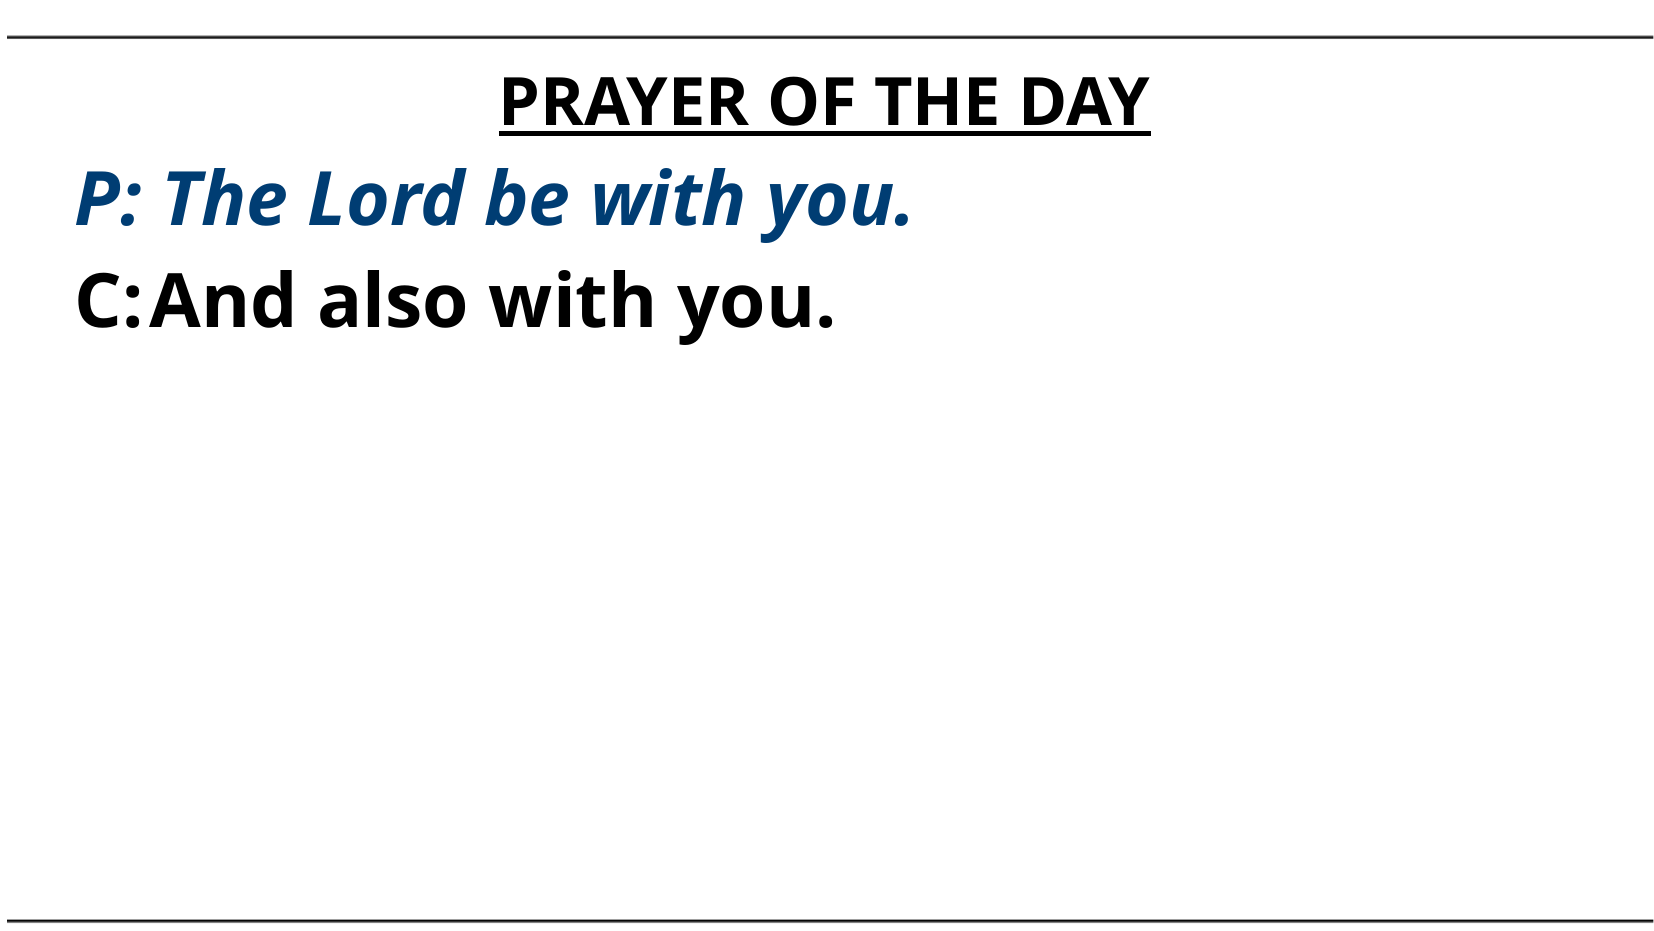

PRAYER OF THE DAY
P: The Lord be with you.
C:	And also with you.